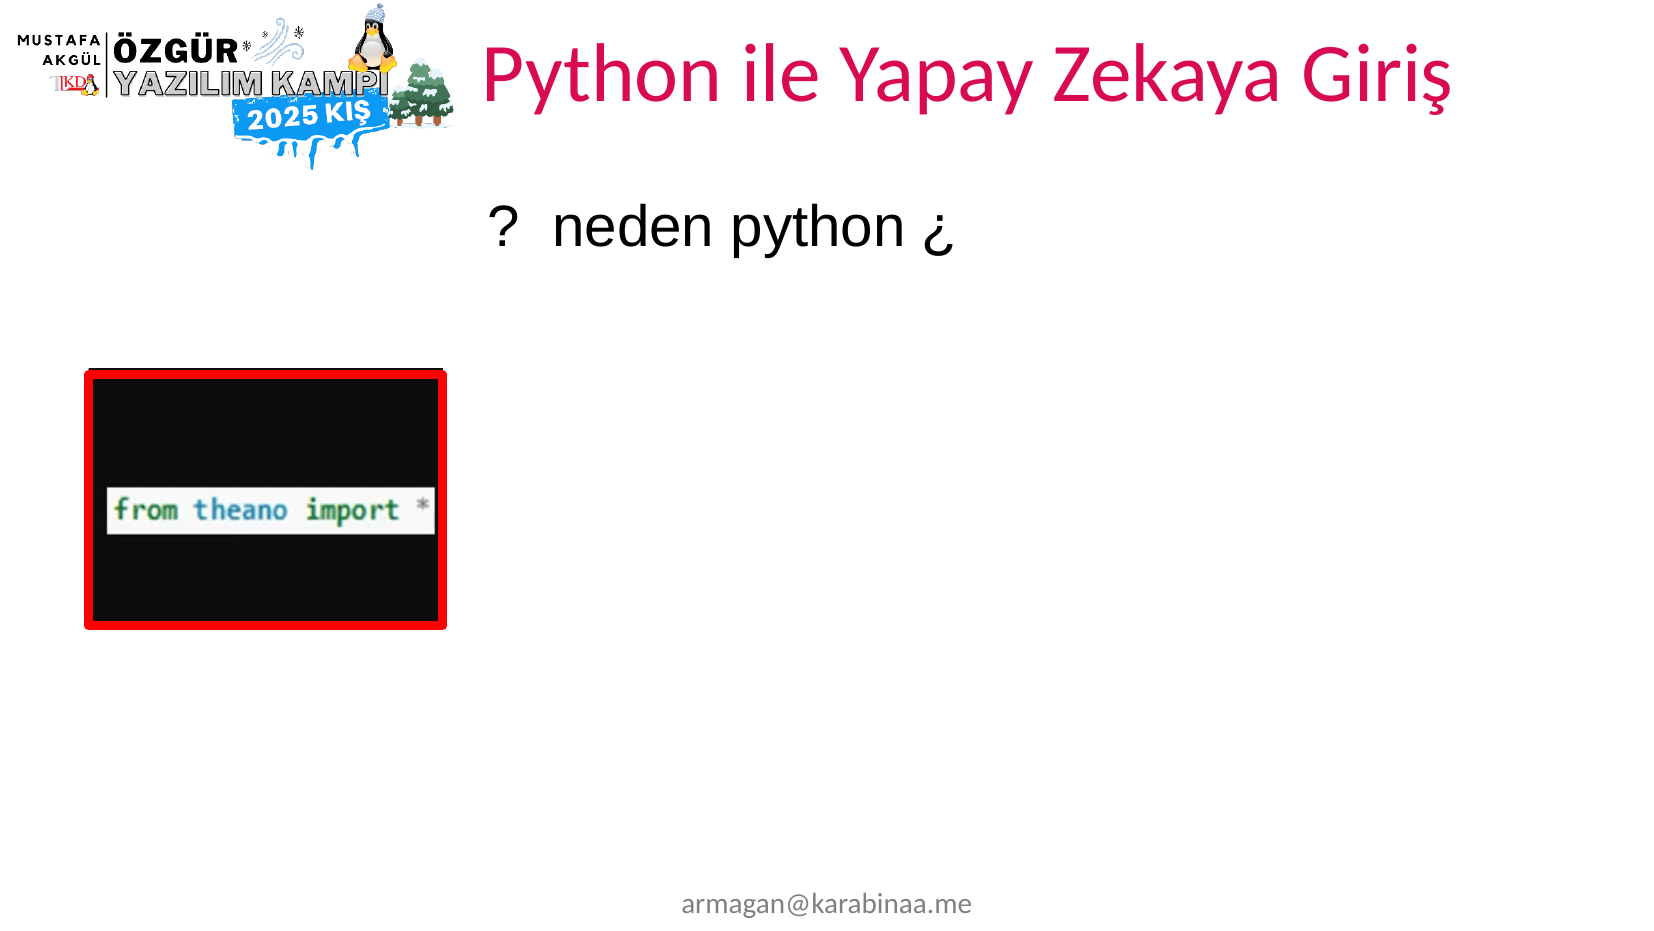

Python ile Yapay Zekaya Giriş
? neden python ¿
armagan@karabinaa.me